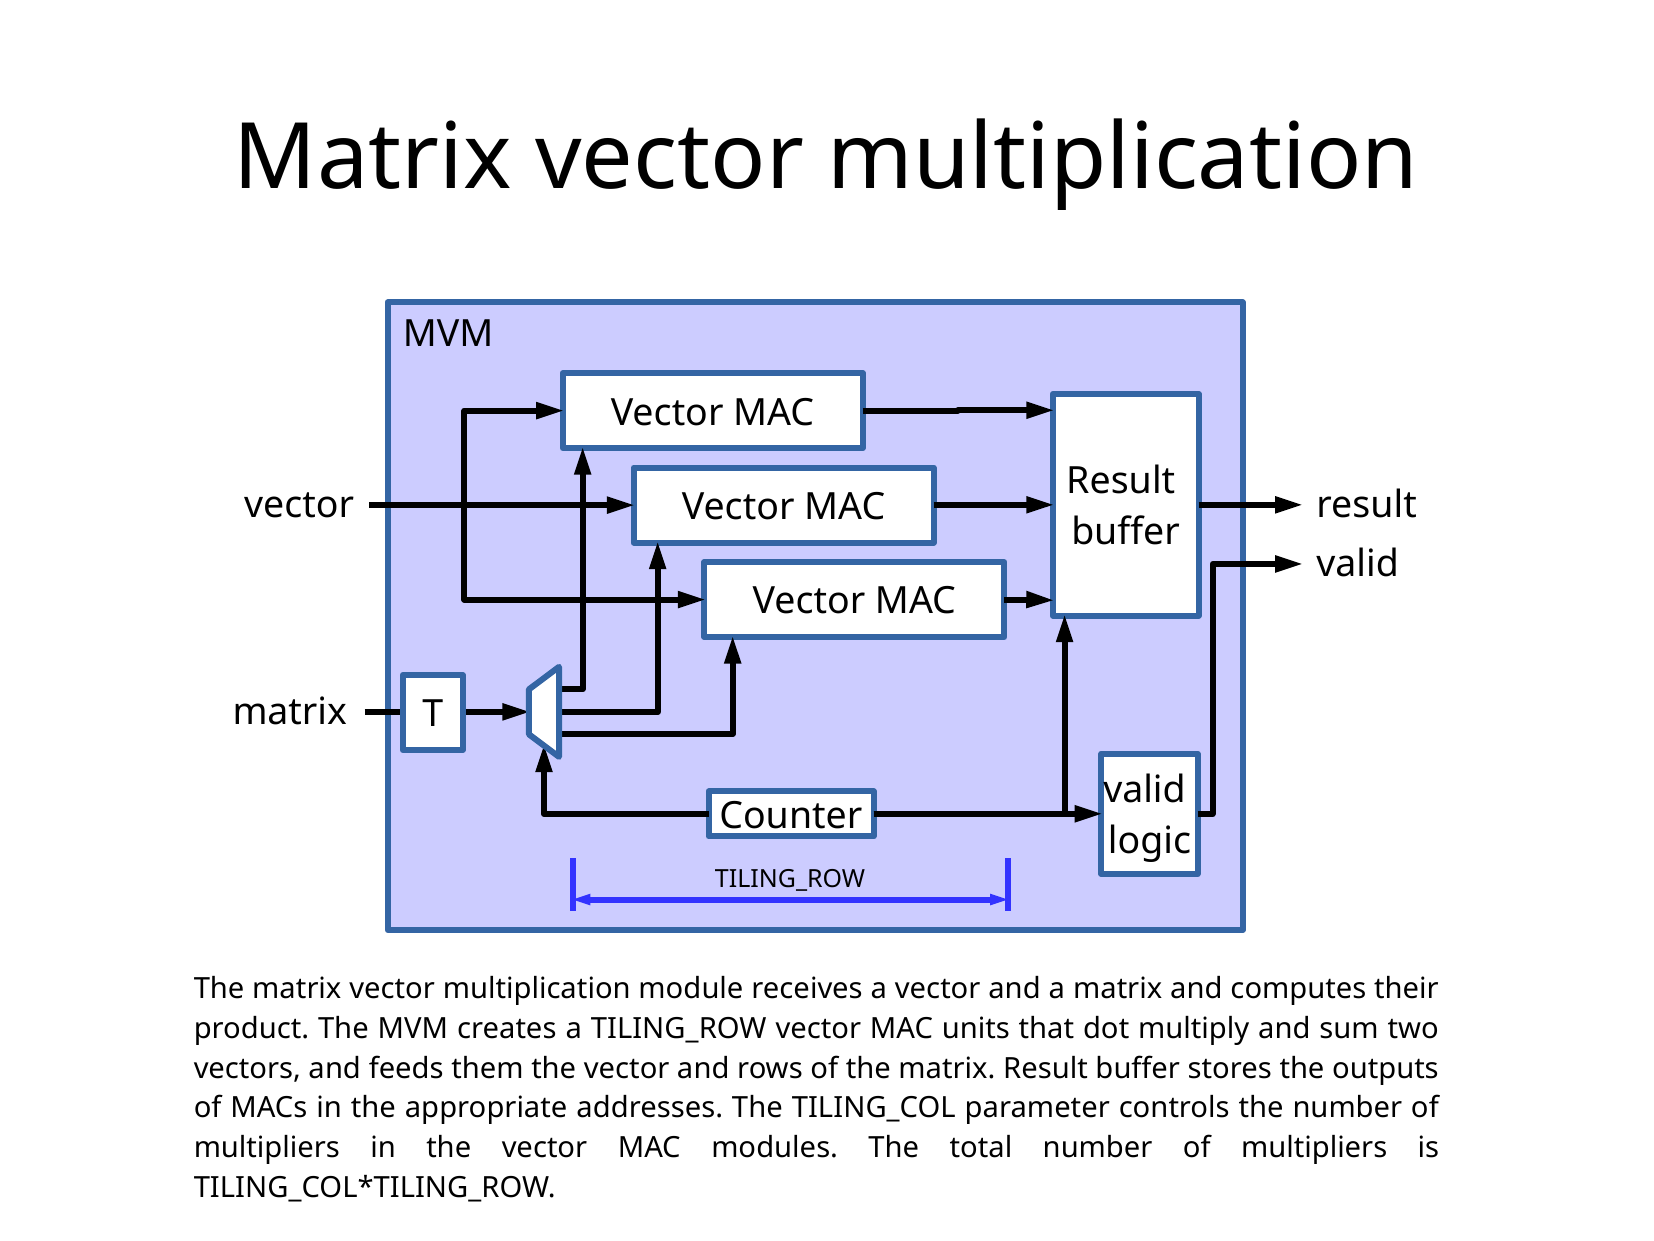

# Matrix vector multiplication
MVM
Vector MAC
Result
buffer
Vector MAC
result
vector
valid
Vector MAC
T
matrix
valid
logic
Counter
The matrix vector multiplication module receives a vector and a matrix and computes their product. The MVM creates a TILING_ROW vector MAC units that dot multiply and sum two vectors, and feeds them the vector and rows of the matrix. Result buffer stores the outputs of MACs in the appropriate addresses. The TILING_COL parameter controls the number of multipliers in the vector MAC modules. The total number of multipliers is TILING_COL*TILING_ROW.